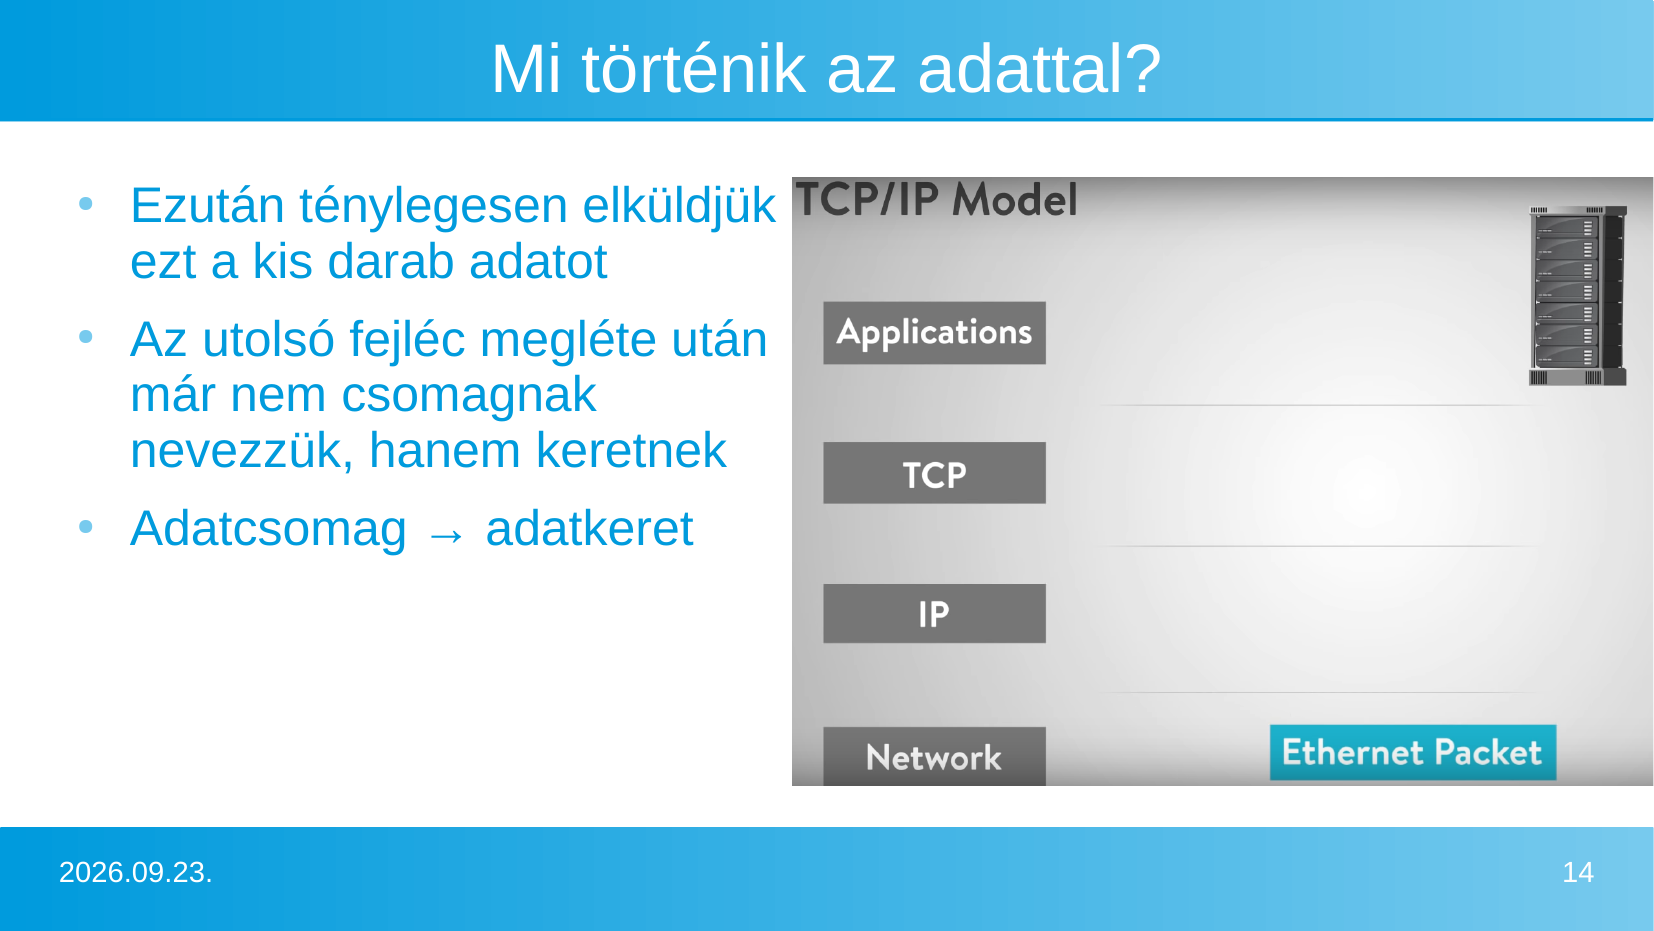

# Mi történik az adattal?
Ezután ténylegesen elküldjük ezt a kis darab adatot
Az utolsó fejléc megléte után már nem csomagnak nevezzük, hanem keretnek
Adatcsomag → adatkeret
14